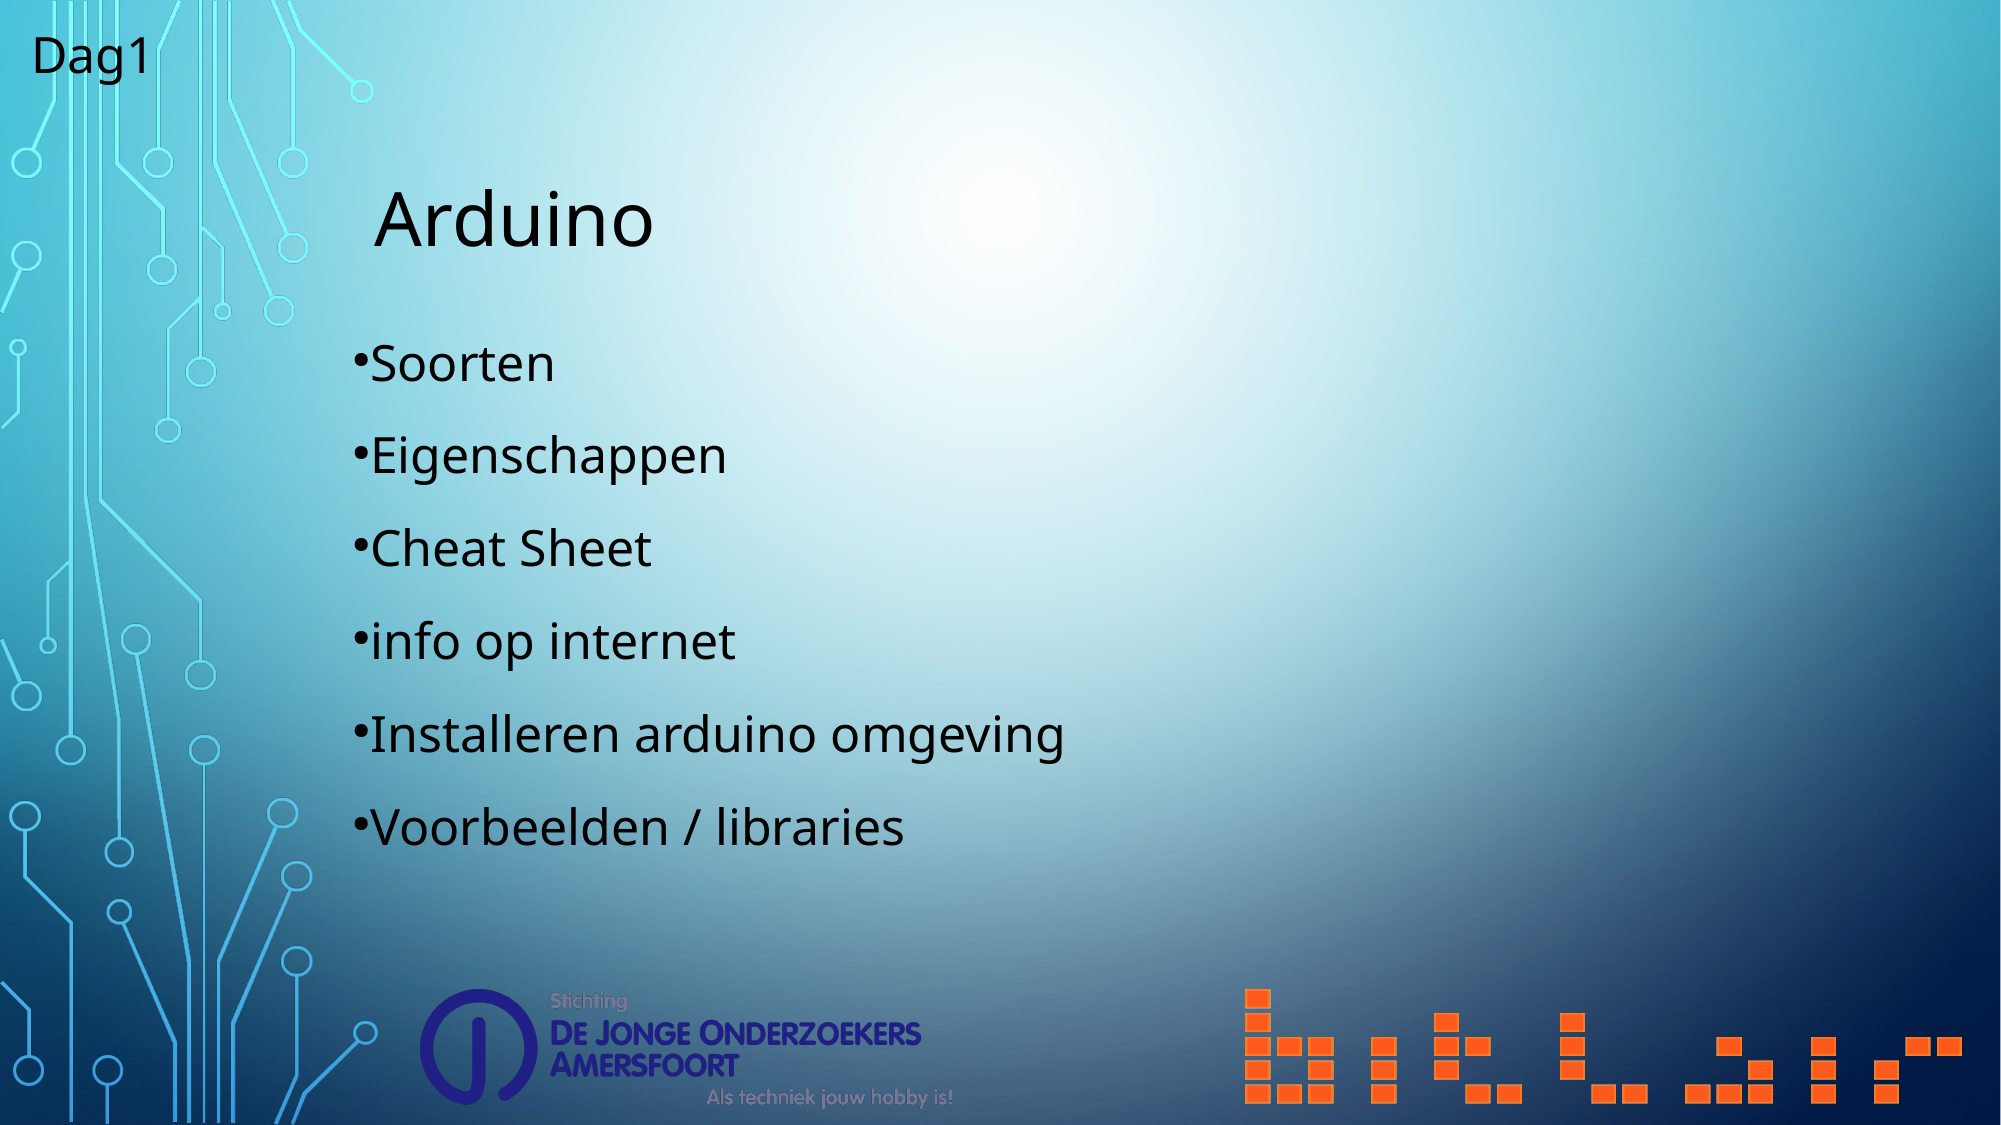

Dag1
# Arduino
Soorten
Eigenschappen
Cheat Sheet
info op internet
Installeren arduino omgeving
Voorbeelden / libraries